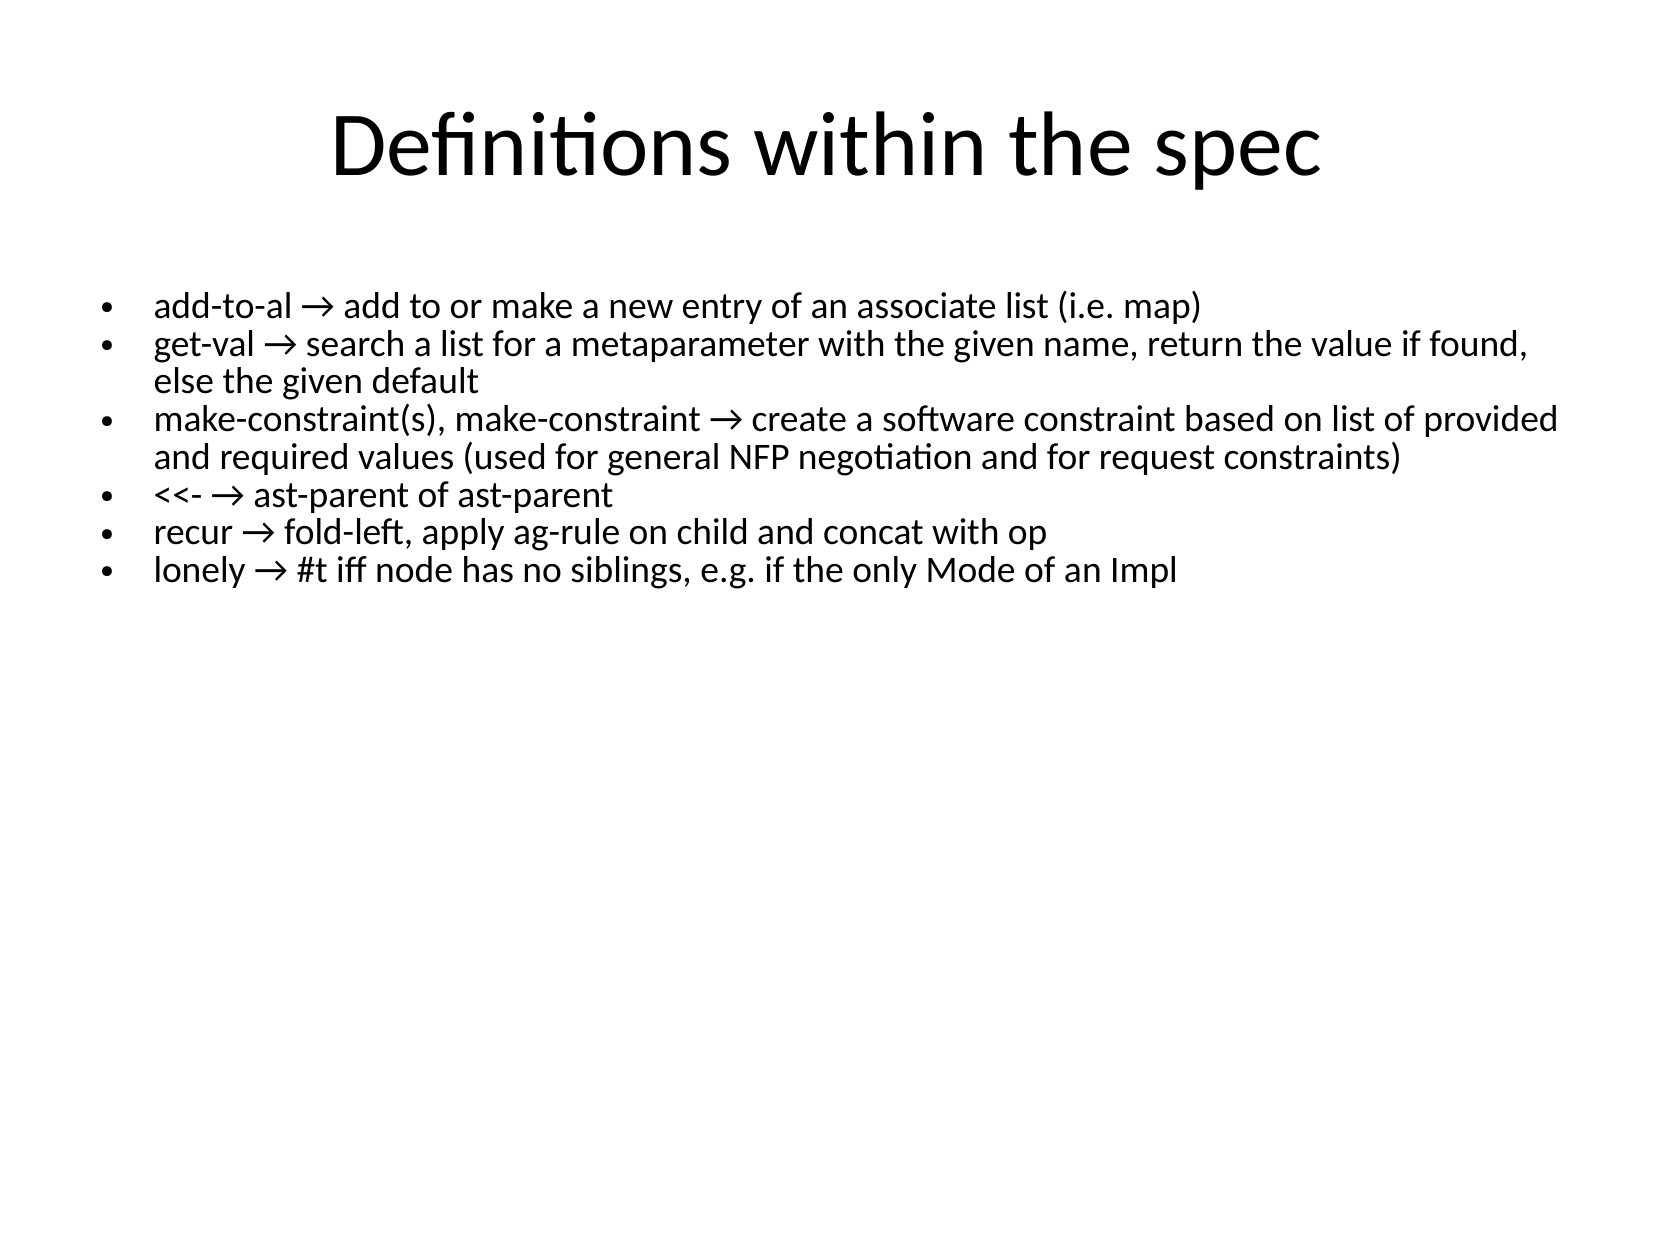

# Definitions within the spec
add-to-al → add to or make a new entry of an associate list (i.e. map)
get-val → search a list for a metaparameter with the given name, return the value if found, else the given default
make-constraint(s), make-constraint → create a software constraint based on list of provided and required values (used for general NFP negotiation and for request constraints)
<<- → ast-parent of ast-parent
recur → fold-left, apply ag-rule on child and concat with op
lonely → #t iff node has no siblings, e.g. if the only Mode of an Impl